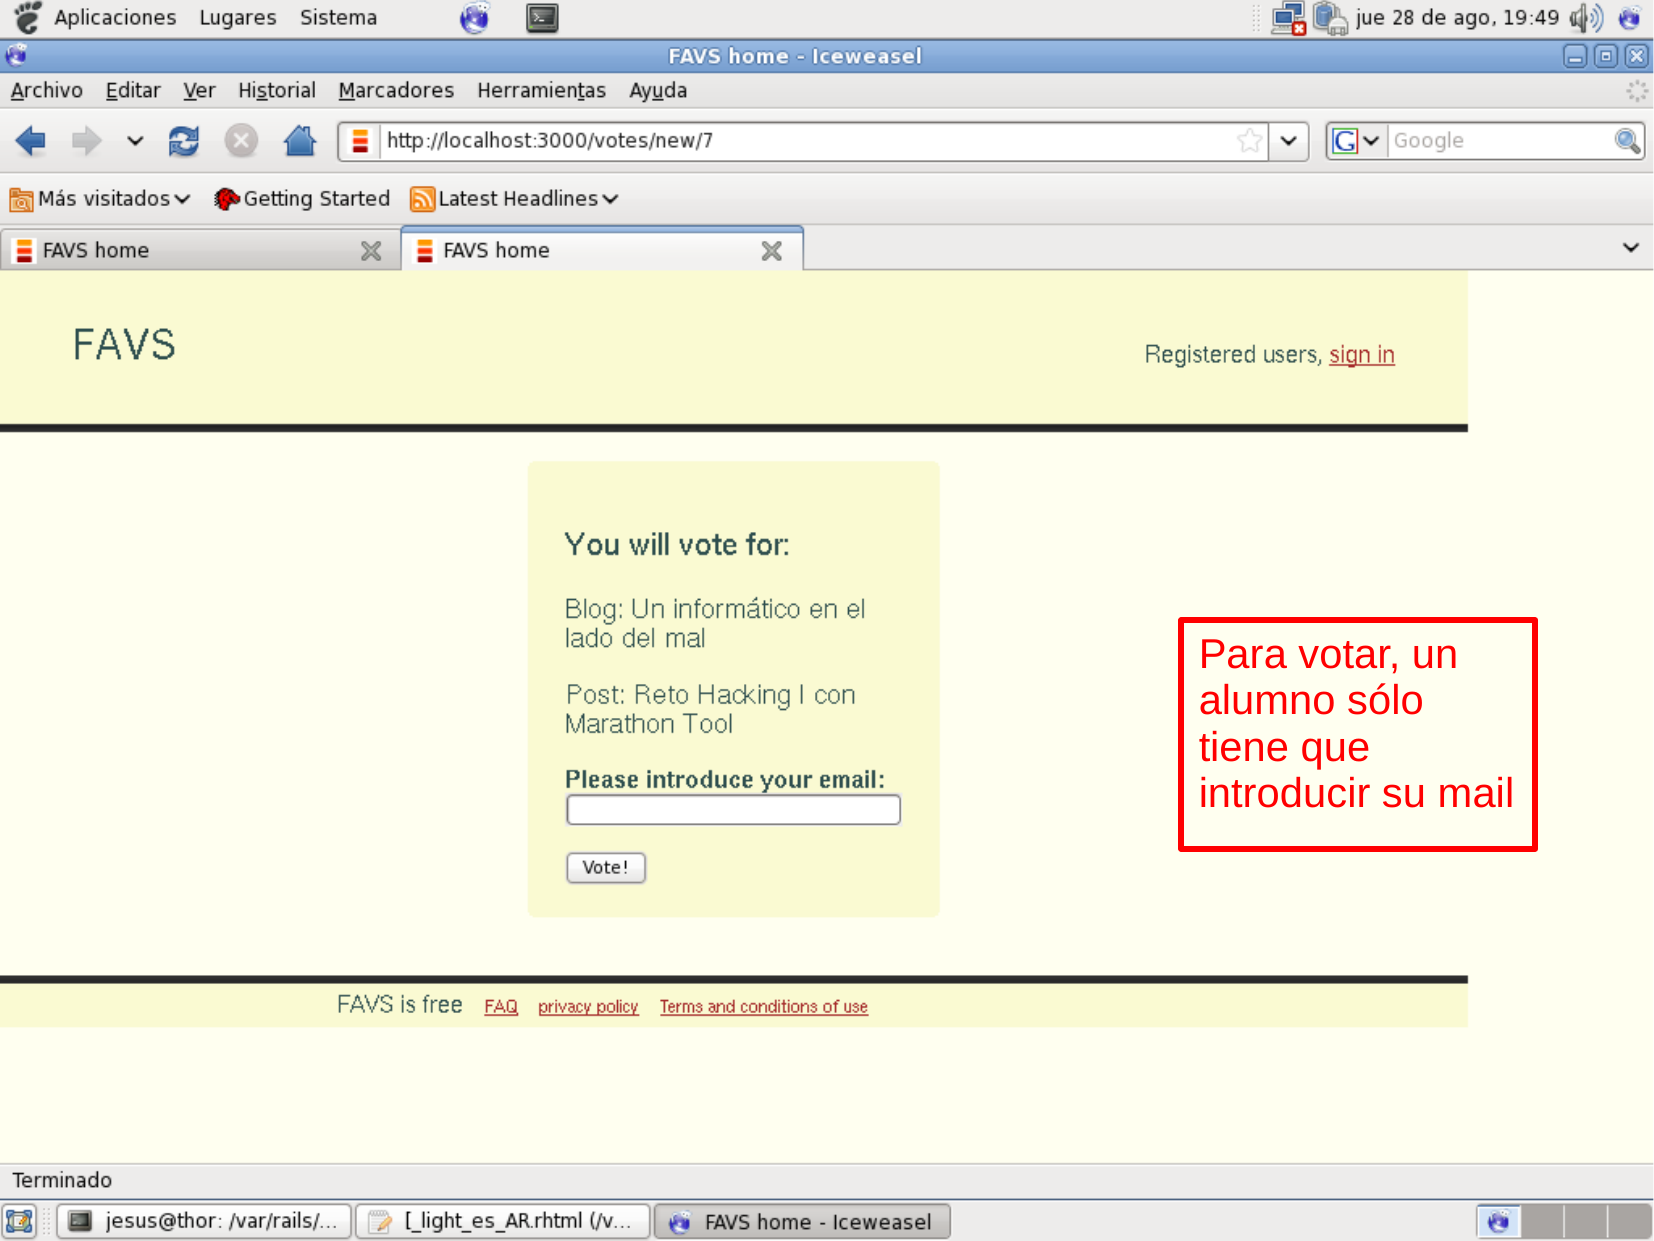

Para votar, un alumno sólo tiene que introducir su mail